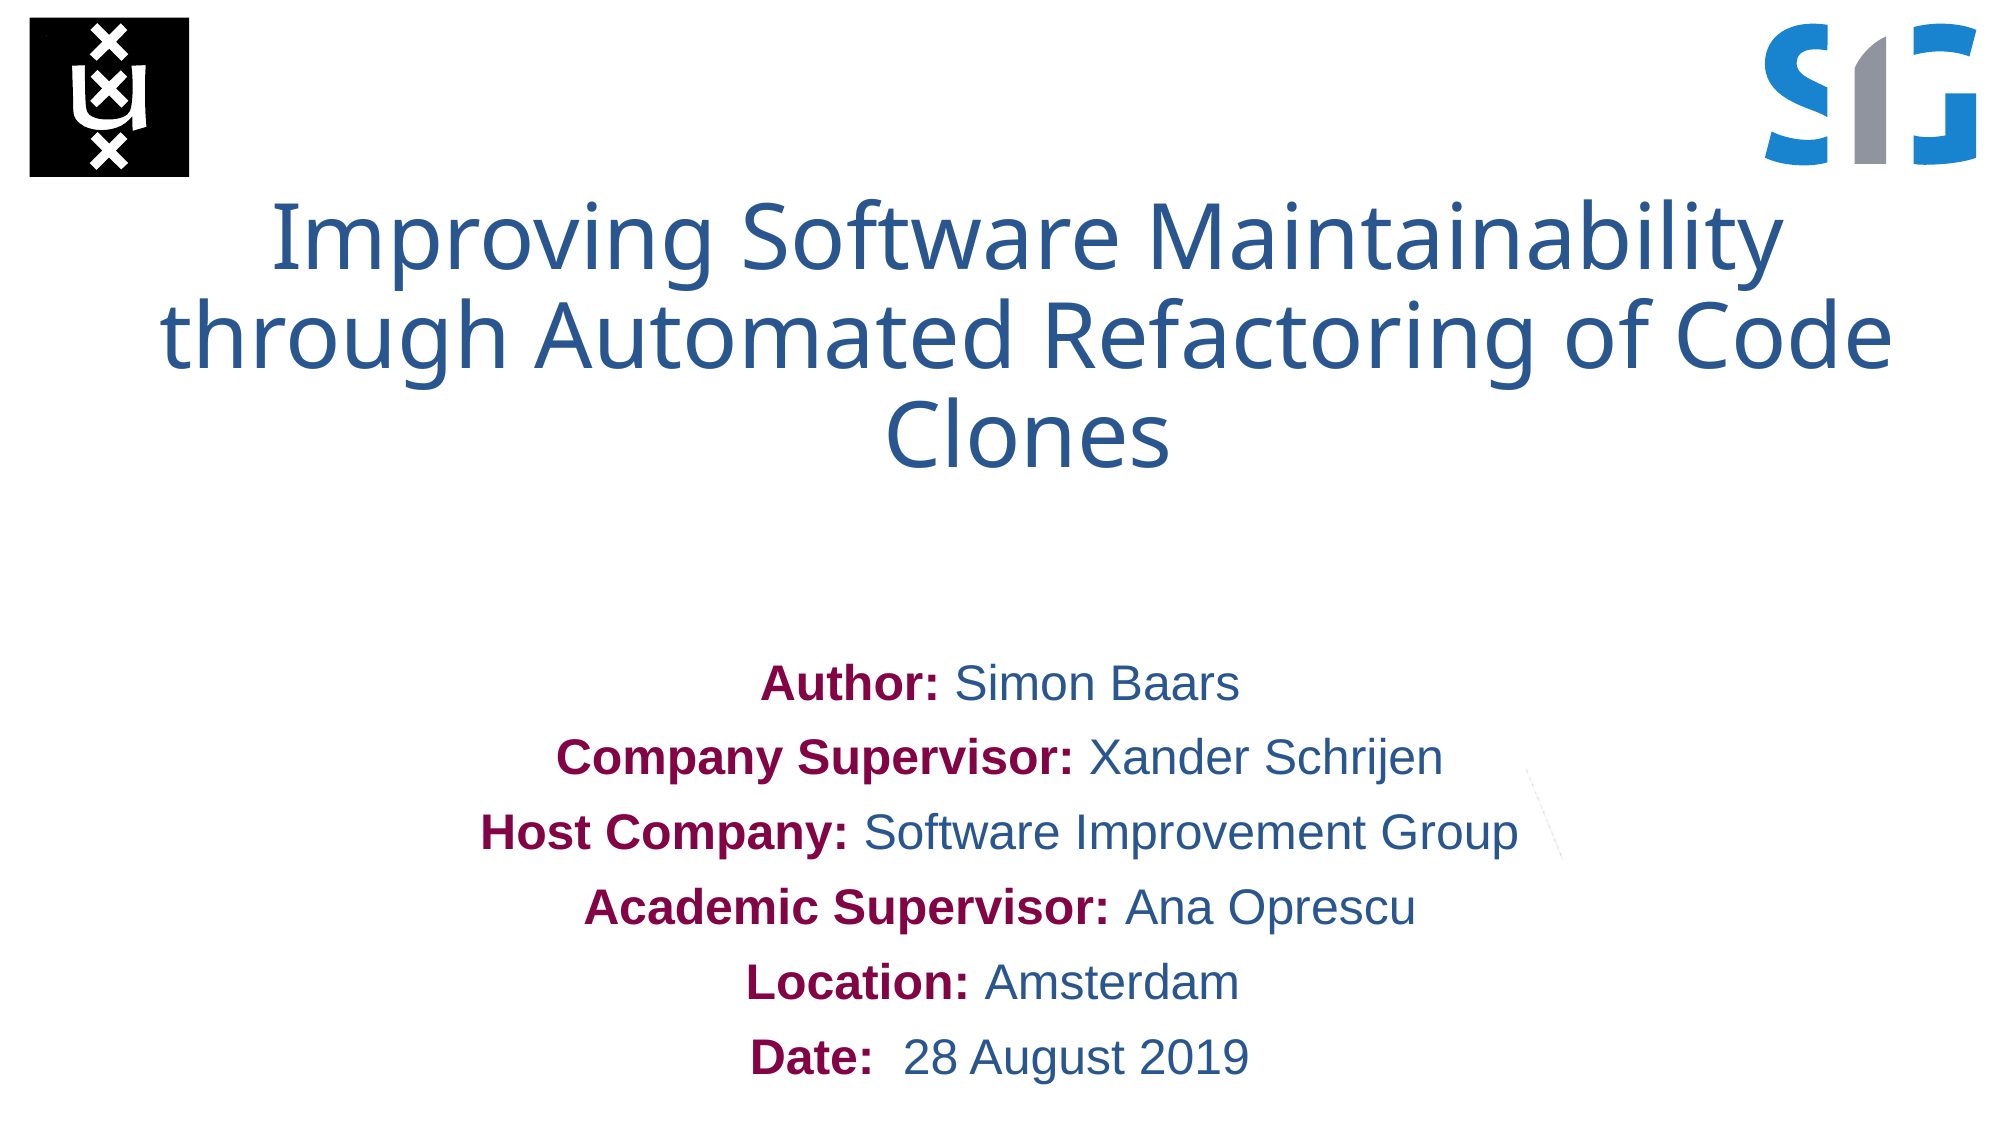

# Improving Software Maintainability through Automated Refactoring of Code Clones
Author: Simon Baars
Company Supervisor: Xander Schrijen
Host Company: Software Improvement Group
Academic Supervisor: Ana Oprescu
Location: Amsterdam
Date: 28 August 2019